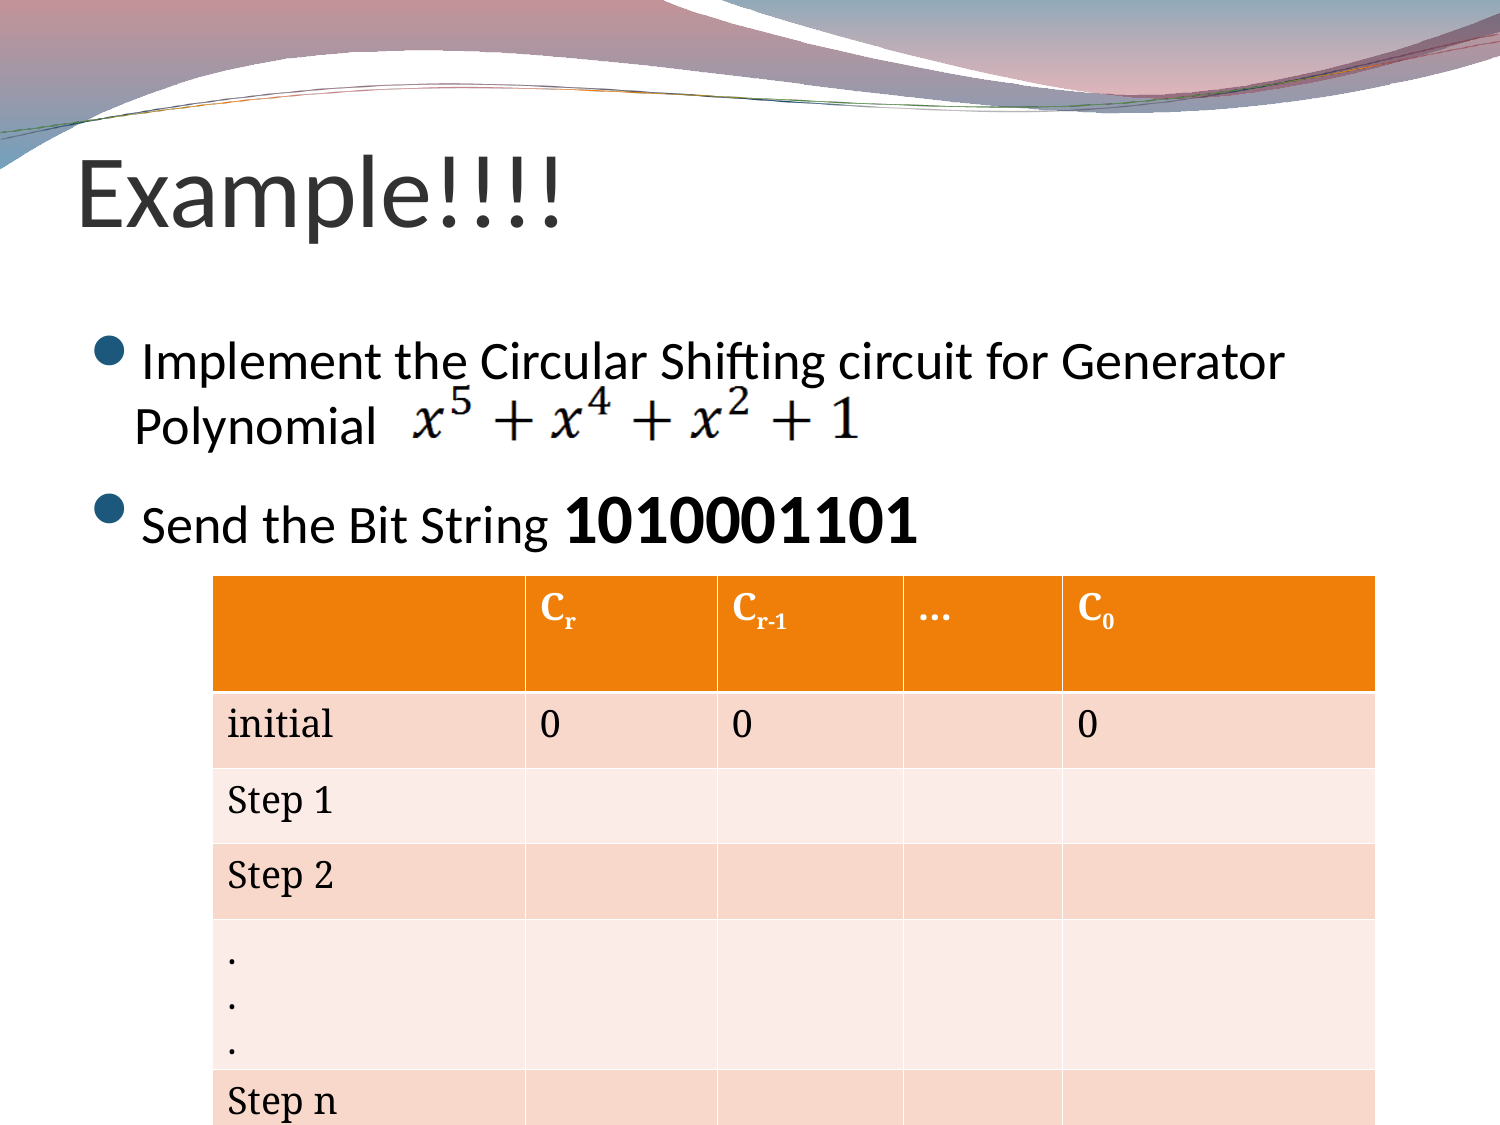

# Example!!!!
Implement the Circular Shifting circuit for Generator Polynomial
Send the Bit String 1010001101
| | Cr | Cr-1 | … | C0 |
| --- | --- | --- | --- | --- |
| initial | 0 | 0 | | 0 |
| Step 1 | | | | |
| Step 2 | | | | |
| . . . | | | | |
| Step n | | | | |